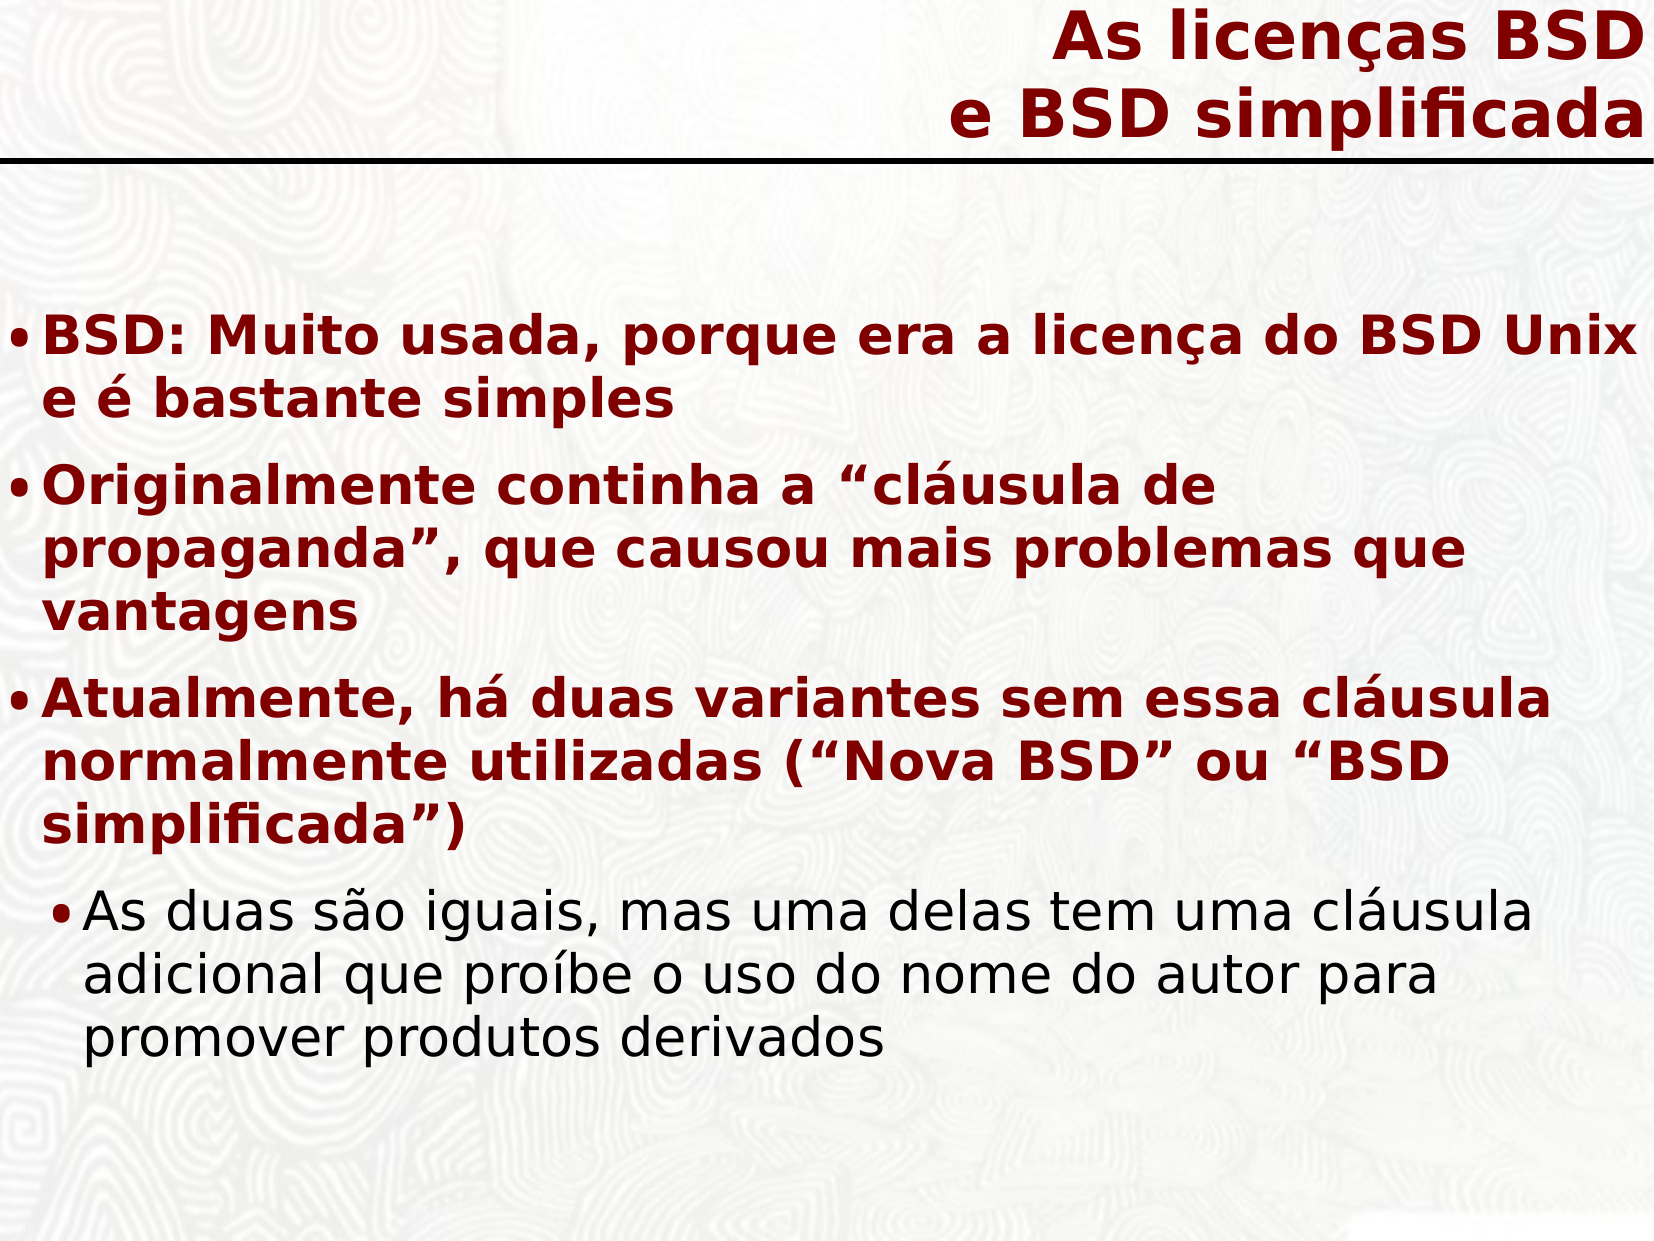

# As licenças BSD e BSD simplificada
BSD: Muito usada, porque era a licença do BSD Unix e é bastante simples
Originalmente continha a “cláusula de propaganda”, que causou mais problemas que vantagens
Atualmente, há duas variantes sem essa cláusula normalmente utilizadas (“Nova BSD” ou “BSD simplificada”)
As duas são iguais, mas uma delas tem uma cláusula adicional que proíbe o uso do nome do autor para promover produtos derivados